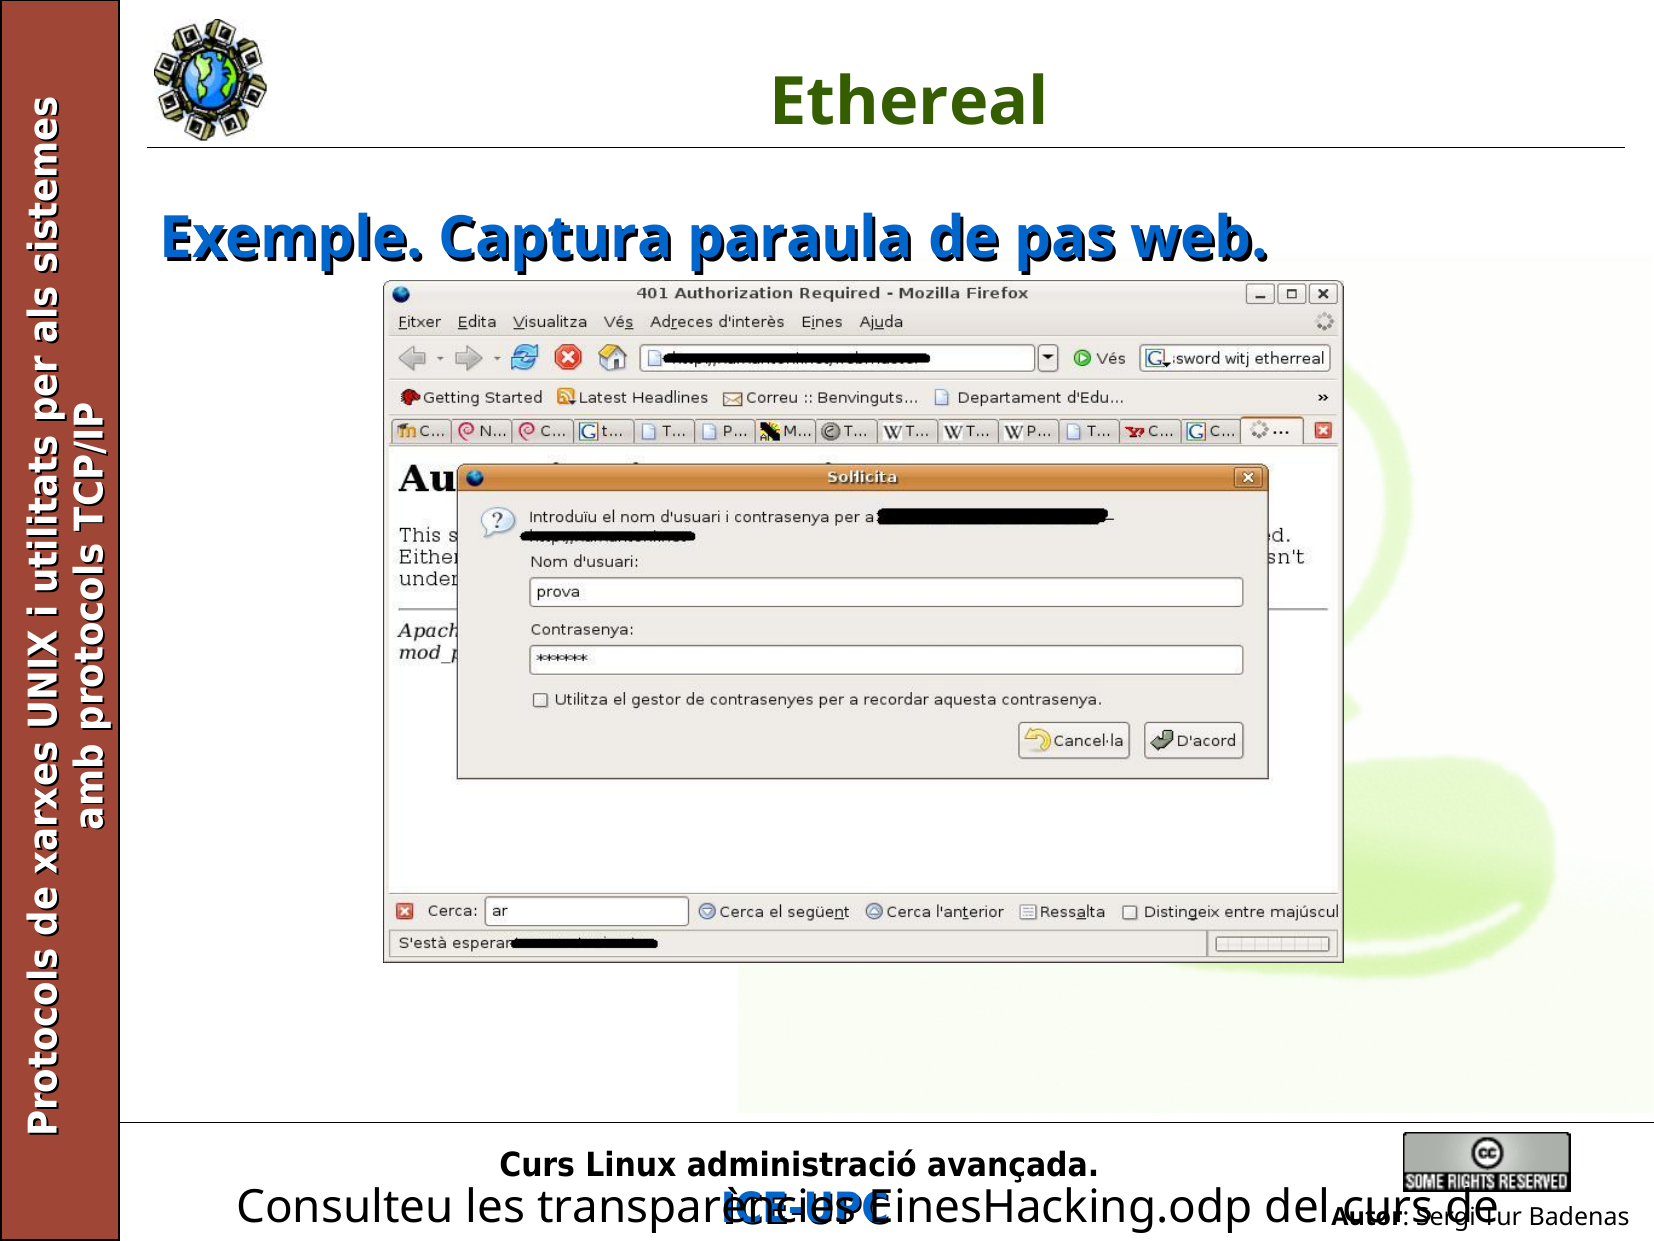

# Ethereal
Exemple. Captura paraula de pas web.
Consulteu les transparències EinesHacking.odp del curs de seguretat en xarxes Linux per a més informació sobre temes de seguretat